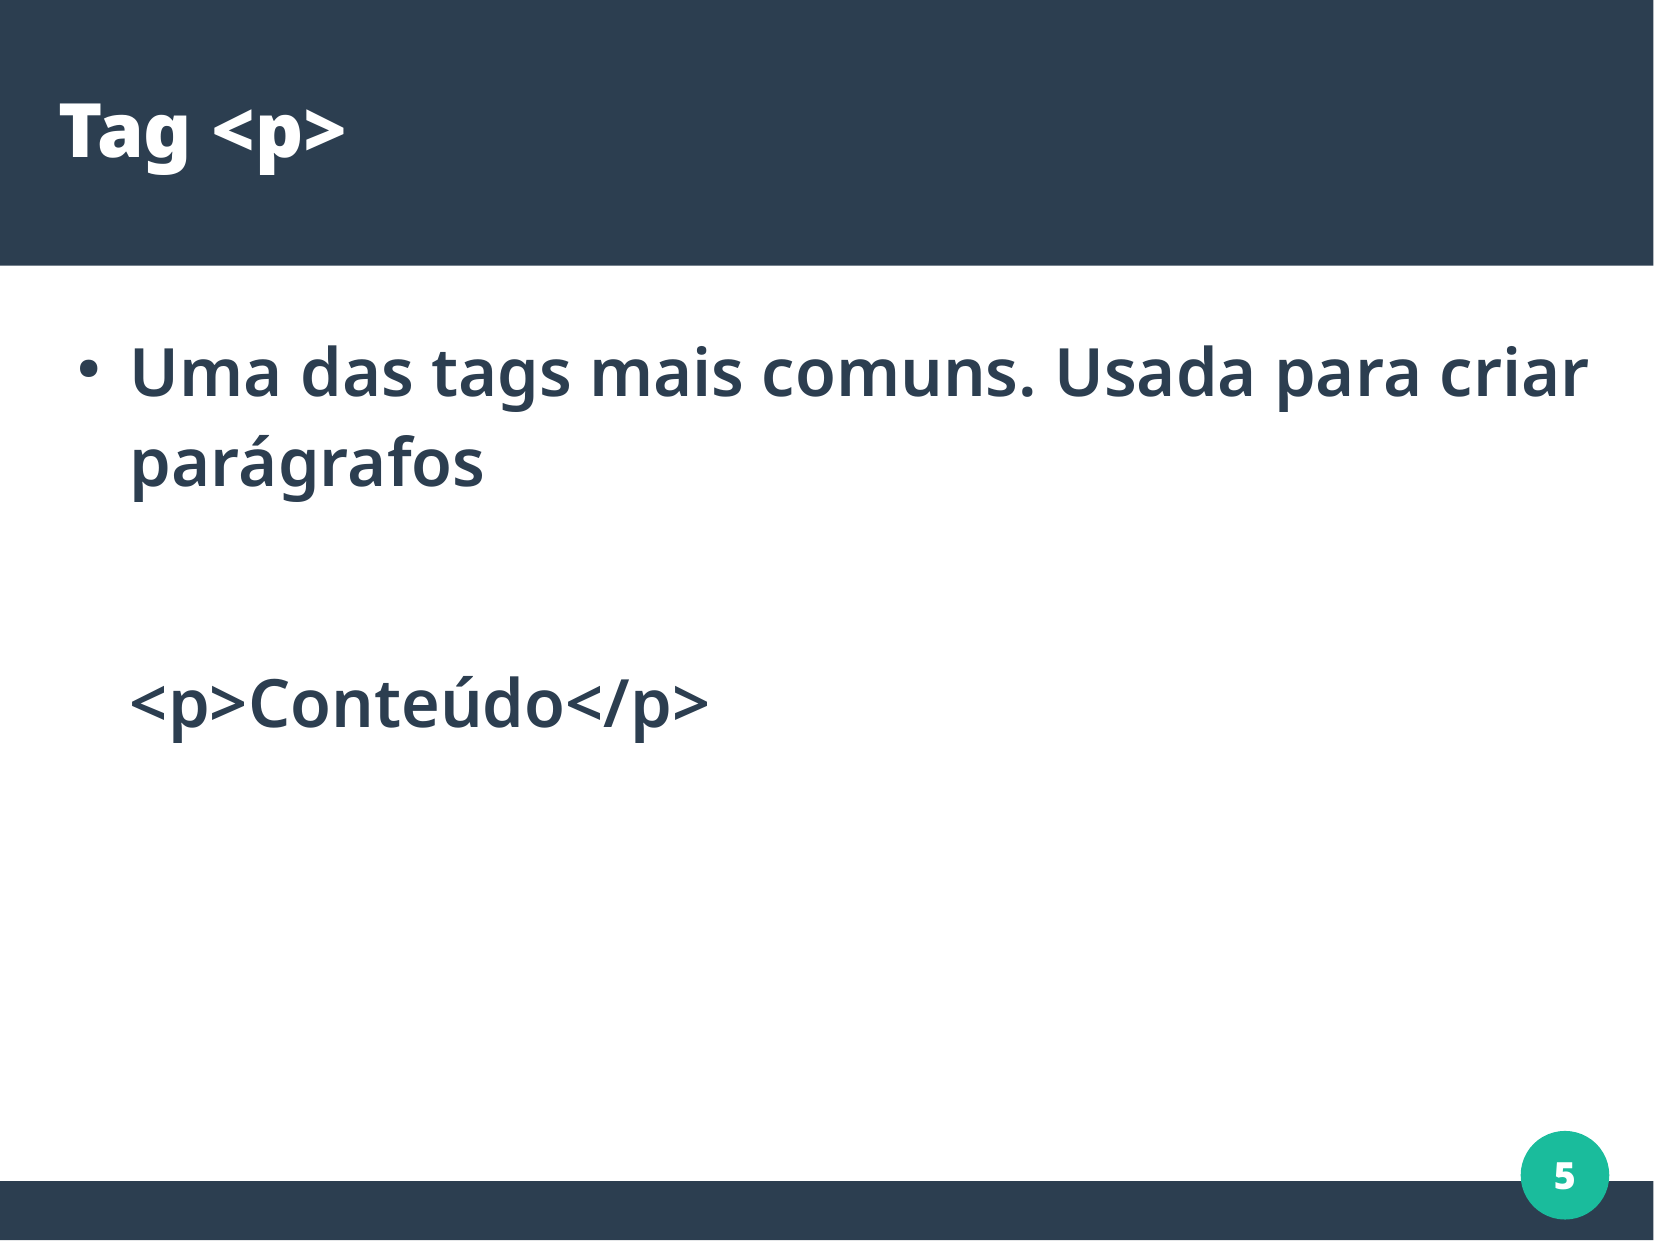

# Tag <p>
Uma das tags mais comuns. Usada para criar parágrafos
<p>Conteúdo</p>
5